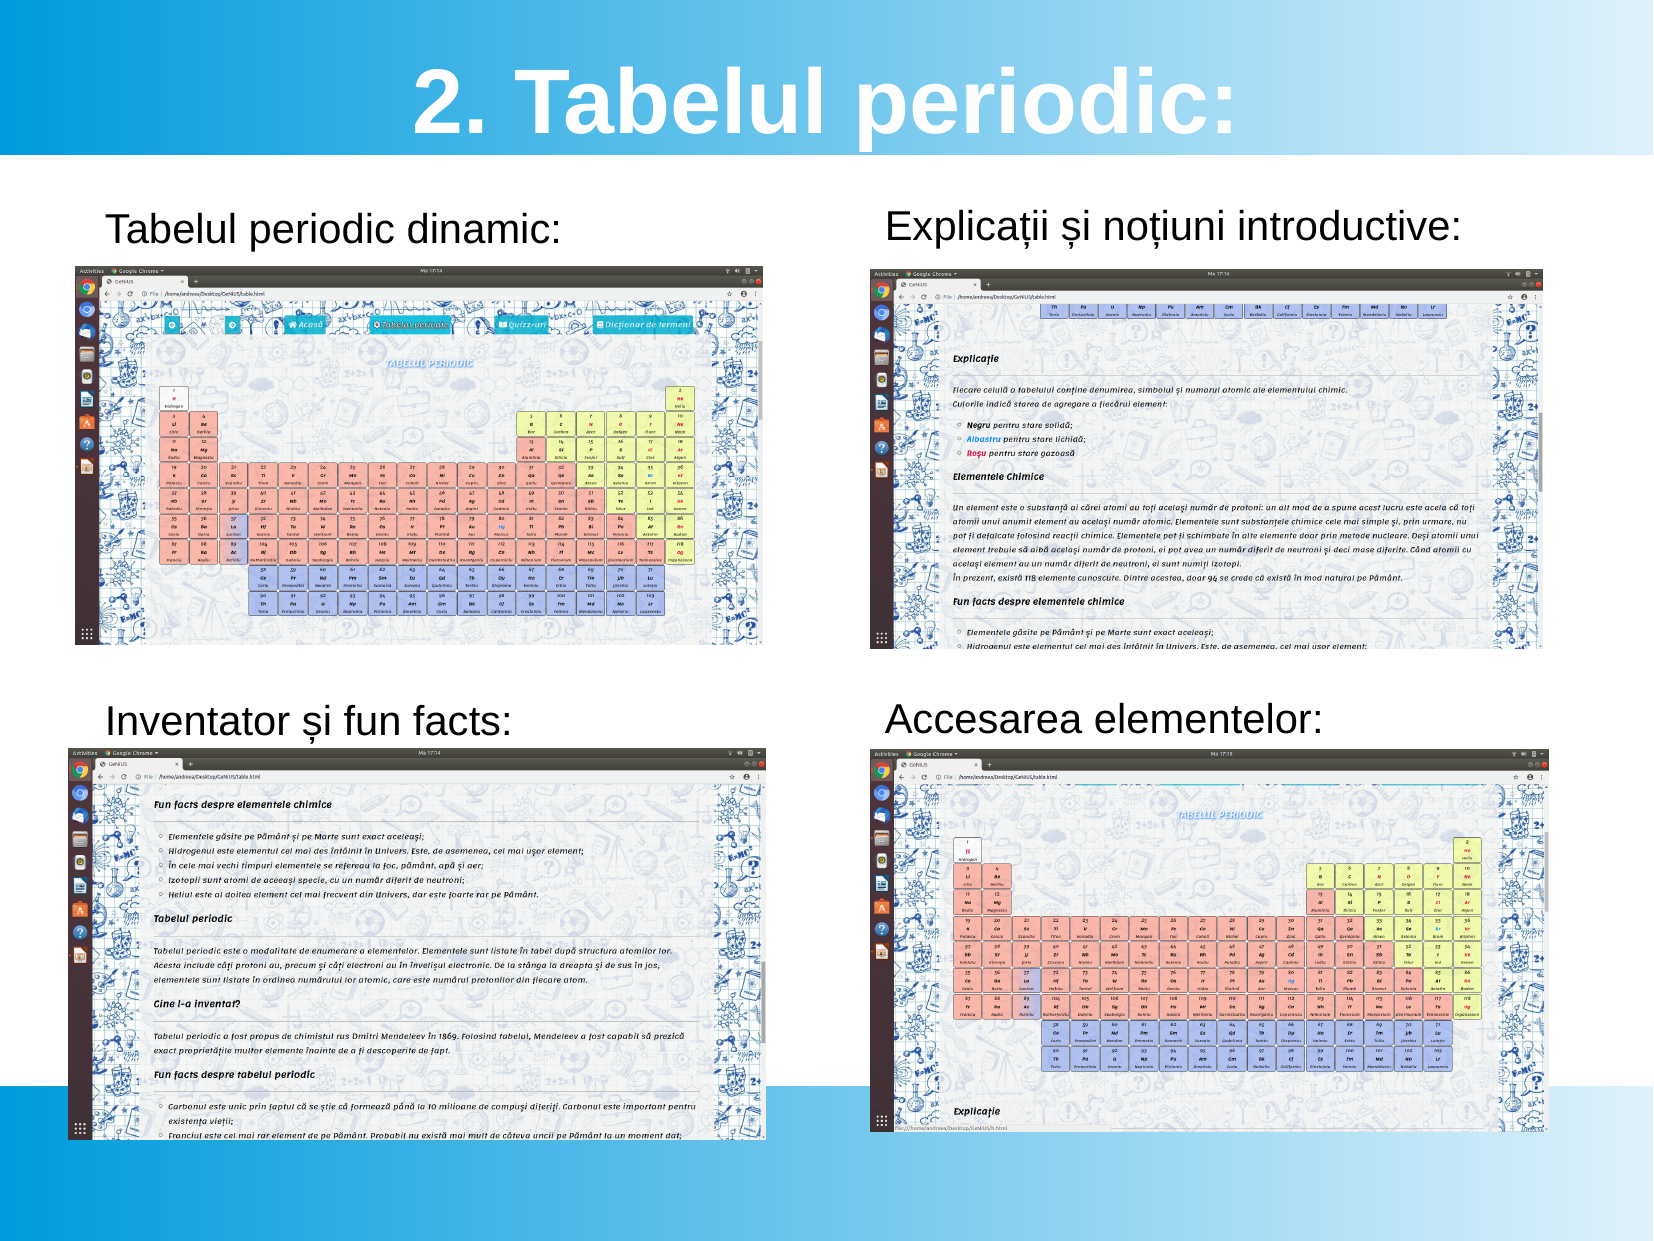

# 2. Tabelul periodic:
Explicații și noțiuni introductive:
Tabelul periodic dinamic:
Accesarea elementelor:
Inventator și fun facts: